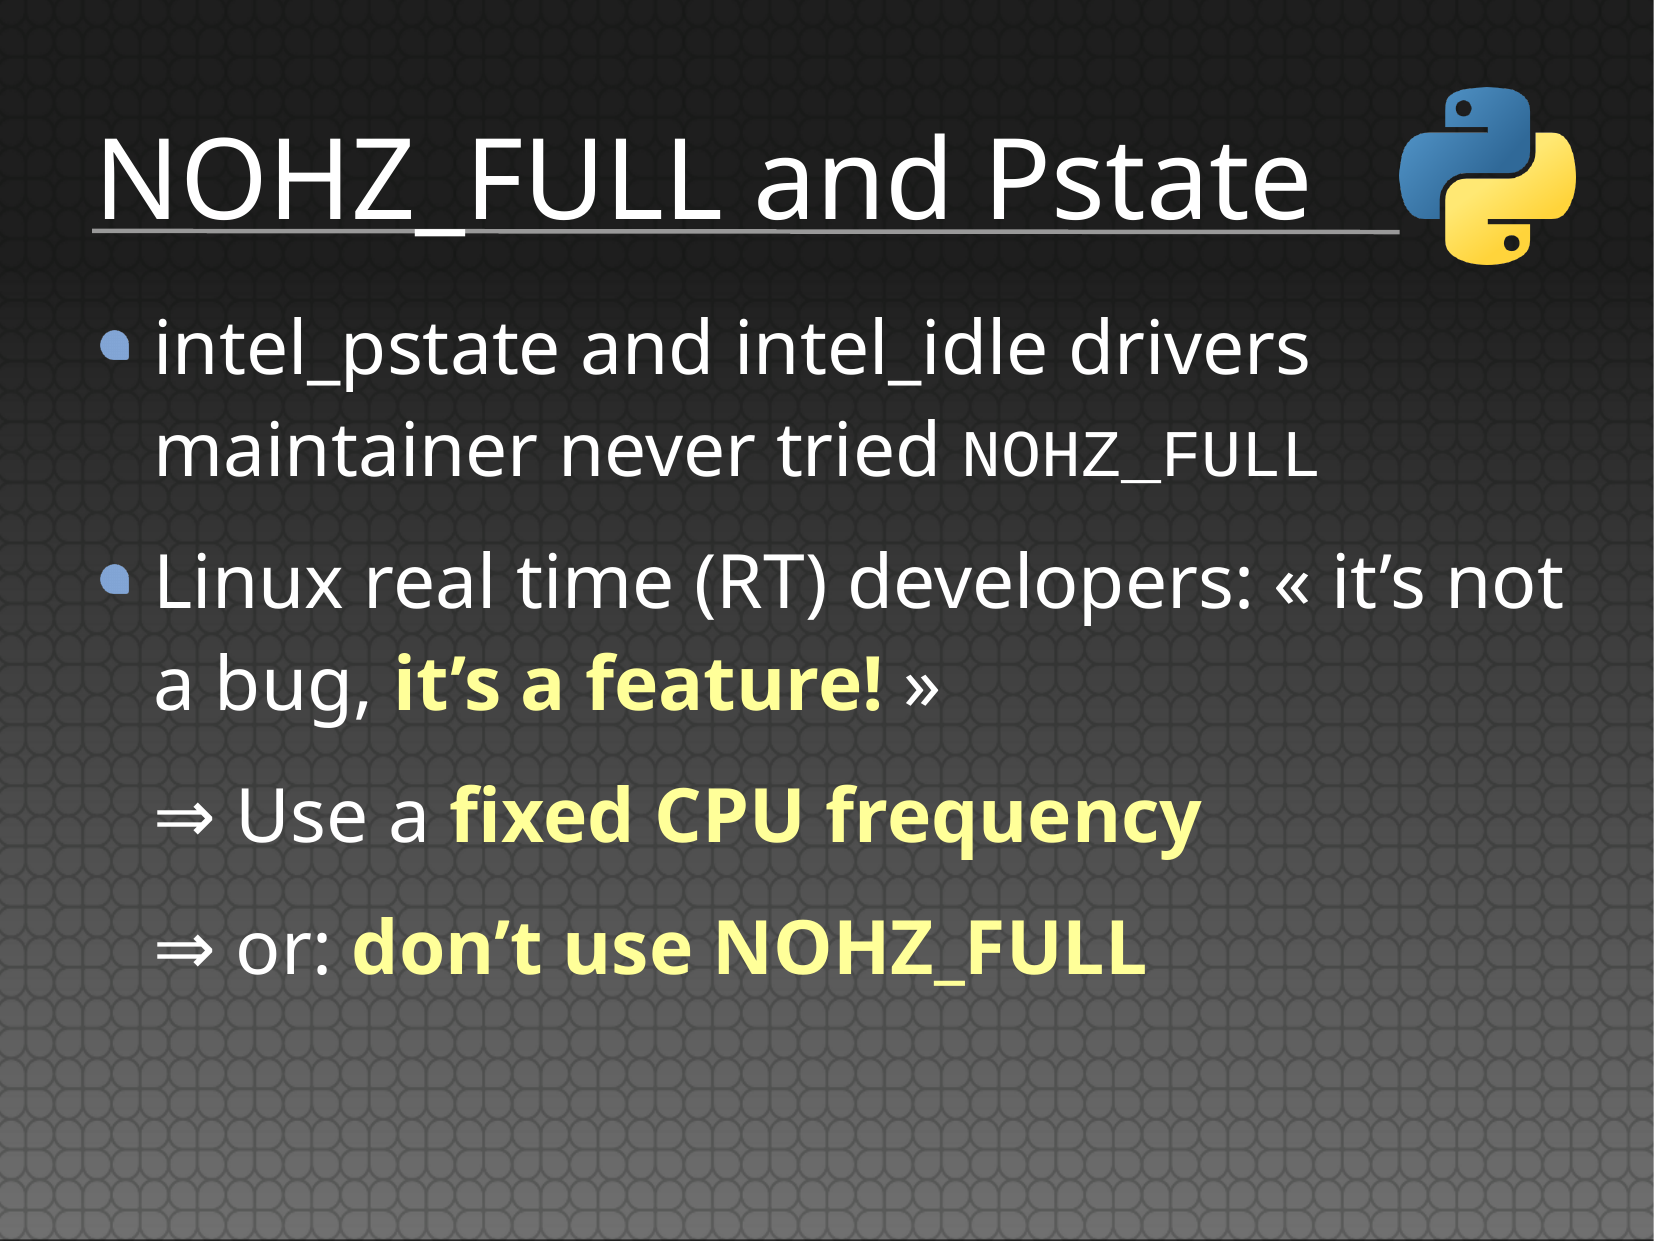

NOHZ_FULL and Pstate
# intel_pstate and intel_idle drivers maintainer never tried NOHZ_FULL
Linux real time (RT) developers: « it’s not a bug, it’s a feature! »
⇒ Use a fixed CPU frequency
⇒ or: don’t use NOHZ_FULL